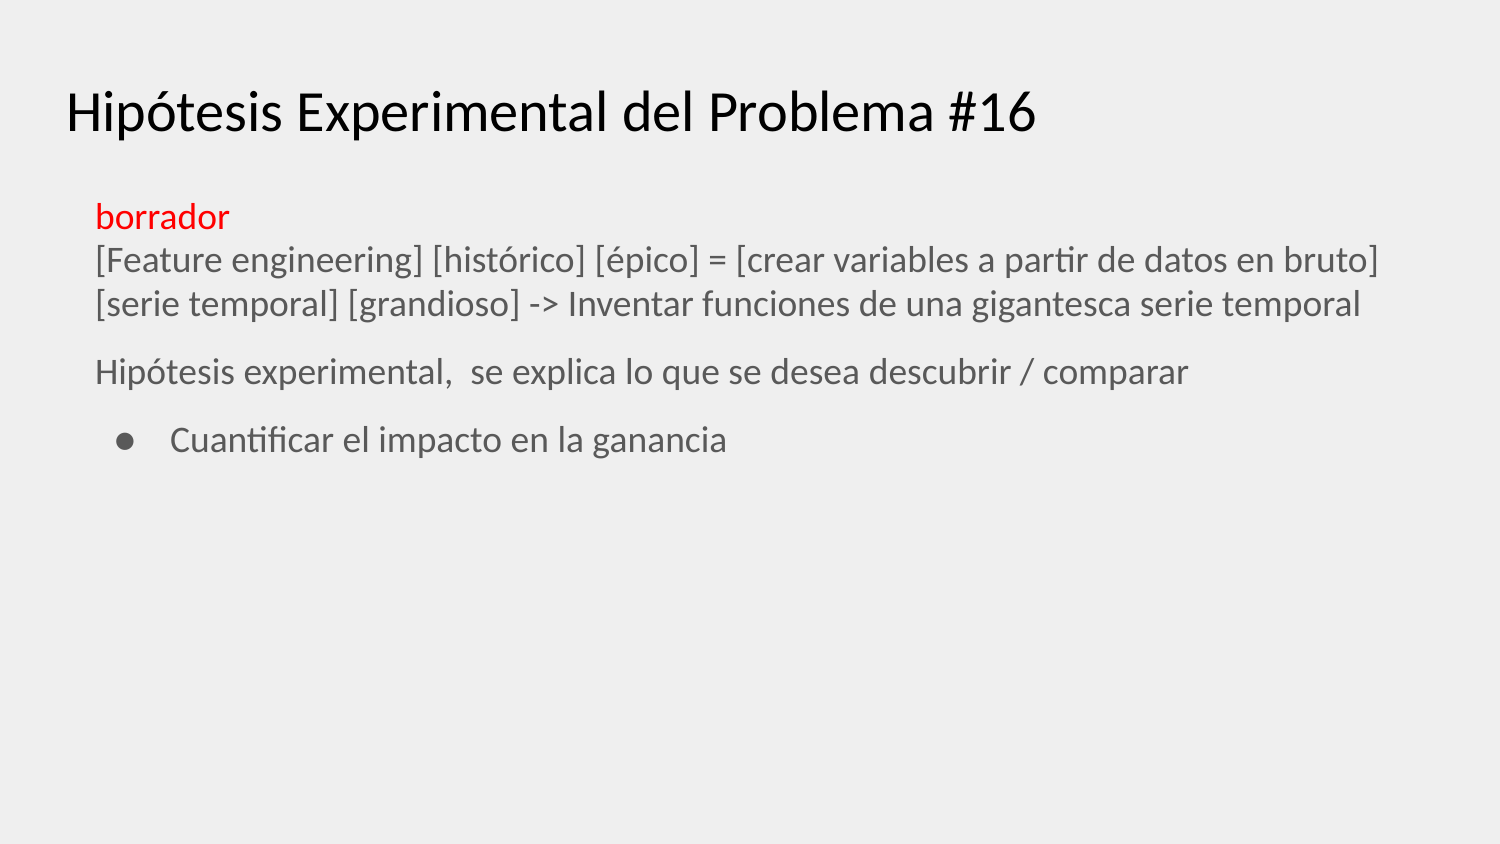

# Hipótesis Experimental del Problema #16
borrador
[Feature engineering] [histórico] [épico] = [crear variables a partir de datos en bruto] [serie temporal] [grandioso] -> Inventar funciones de una gigantesca serie temporal
Hipótesis experimental, se explica lo que se desea descubrir / comparar
Cuantificar el impacto en la ganancia